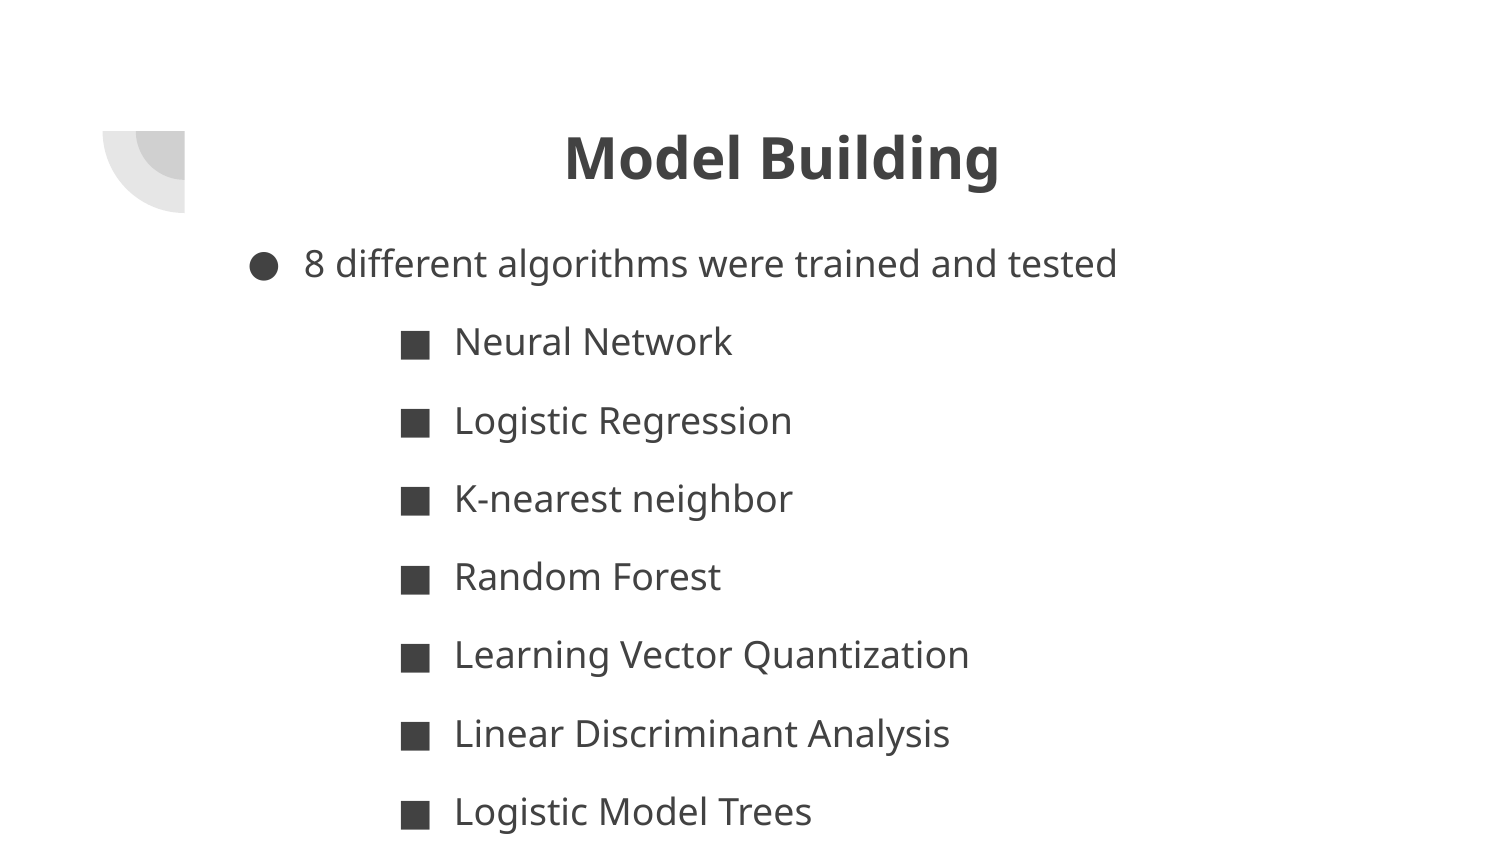

# Model Building
8 different algorithms were trained and tested
Neural Network
Logistic Regression
K-nearest neighbor
Random Forest
Learning Vector Quantization
Linear Discriminant Analysis
Logistic Model Trees
Stochastic Gradient Boosting
Iterated over 50 times
Average performance was recorded